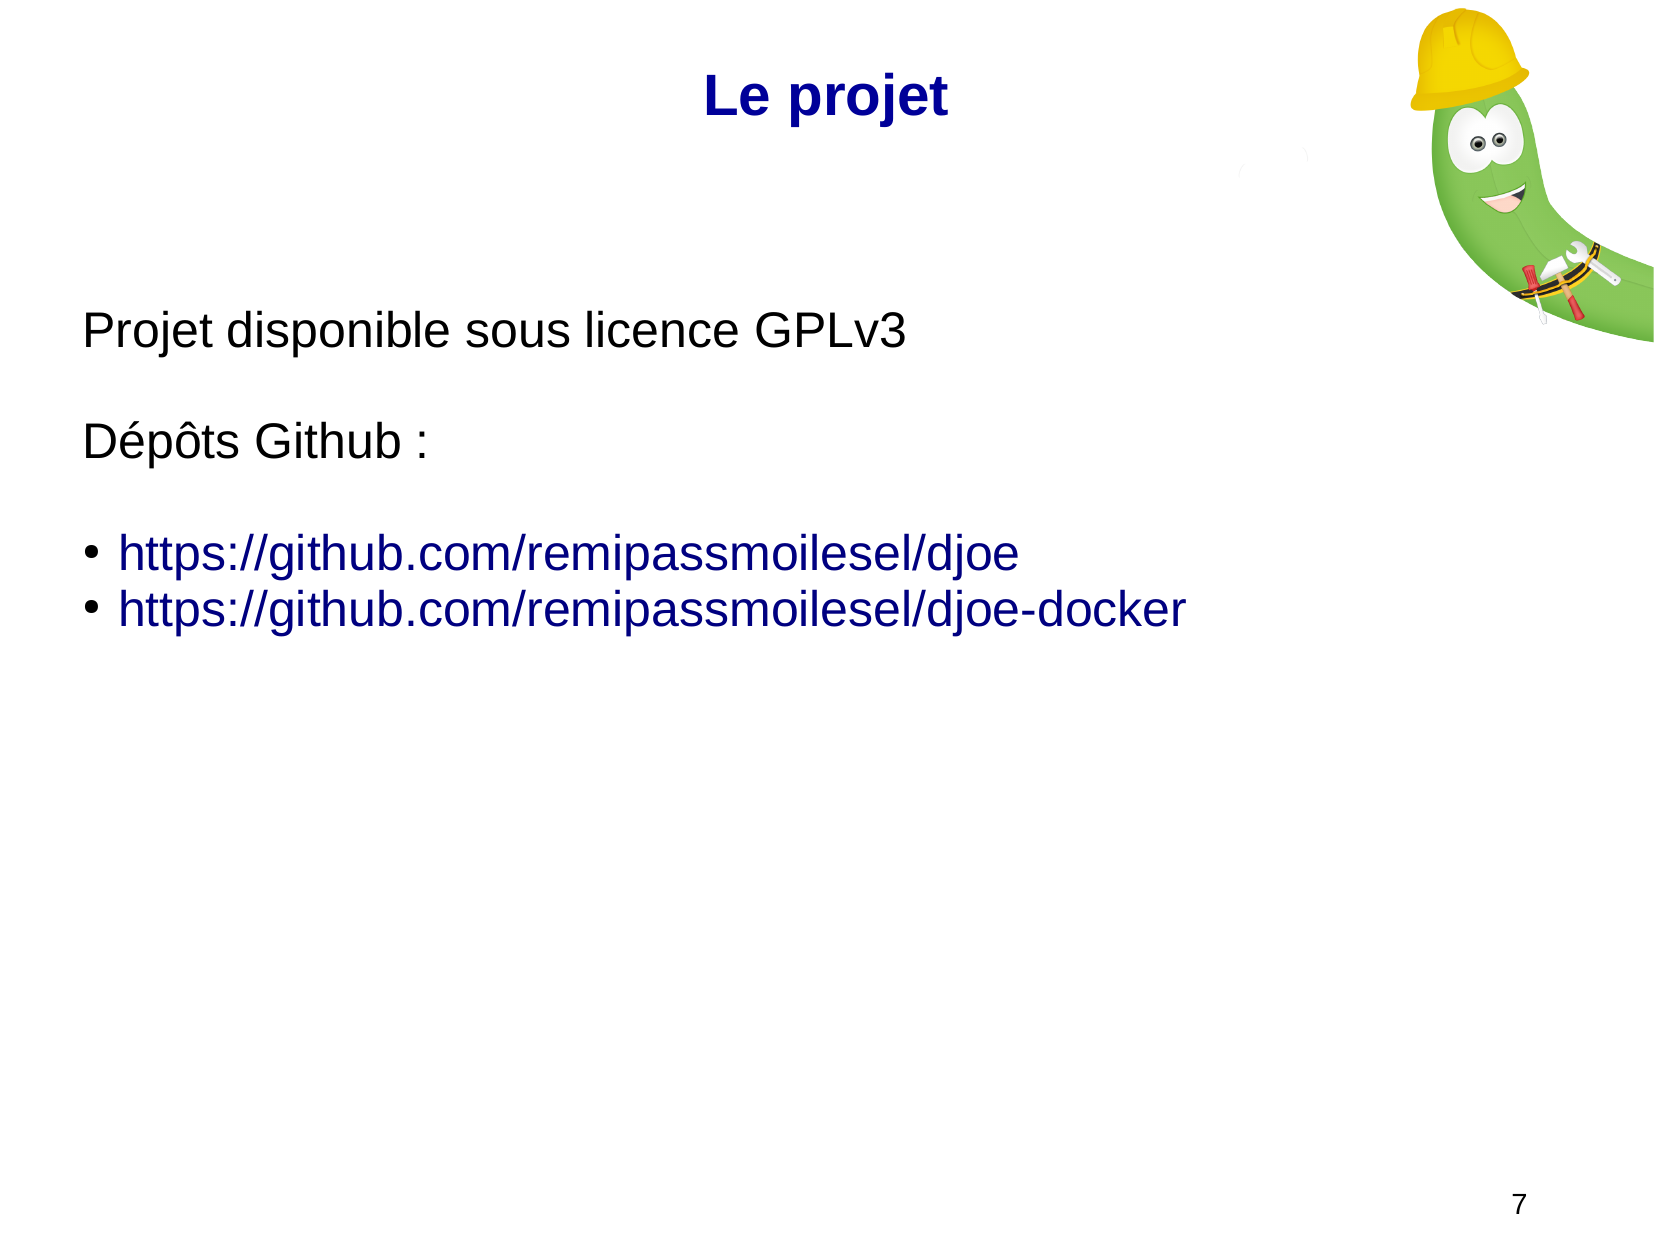

# Le projet
Projet disponible sous licence GPLv3
Dépôts Github :
https://github.com/remipassmoilesel/djoe
https://github.com/remipassmoilesel/djoe-docker